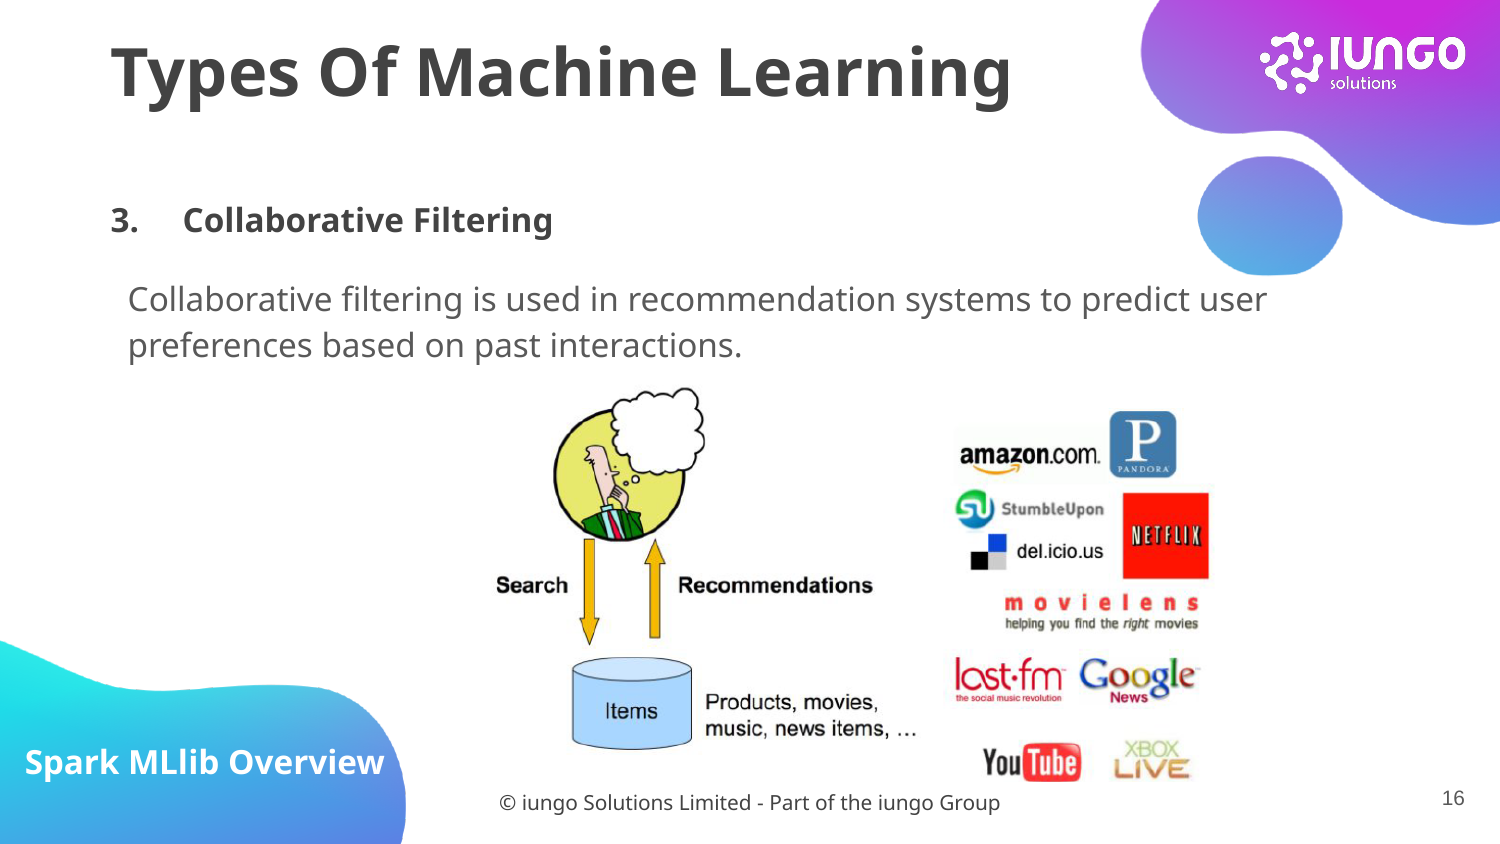

# Types Of Machine Learning
3. Collaborative Filtering
Collaborative filtering is used in recommendation systems to predict user preferences based on past interactions.
Spark MLlib Overview